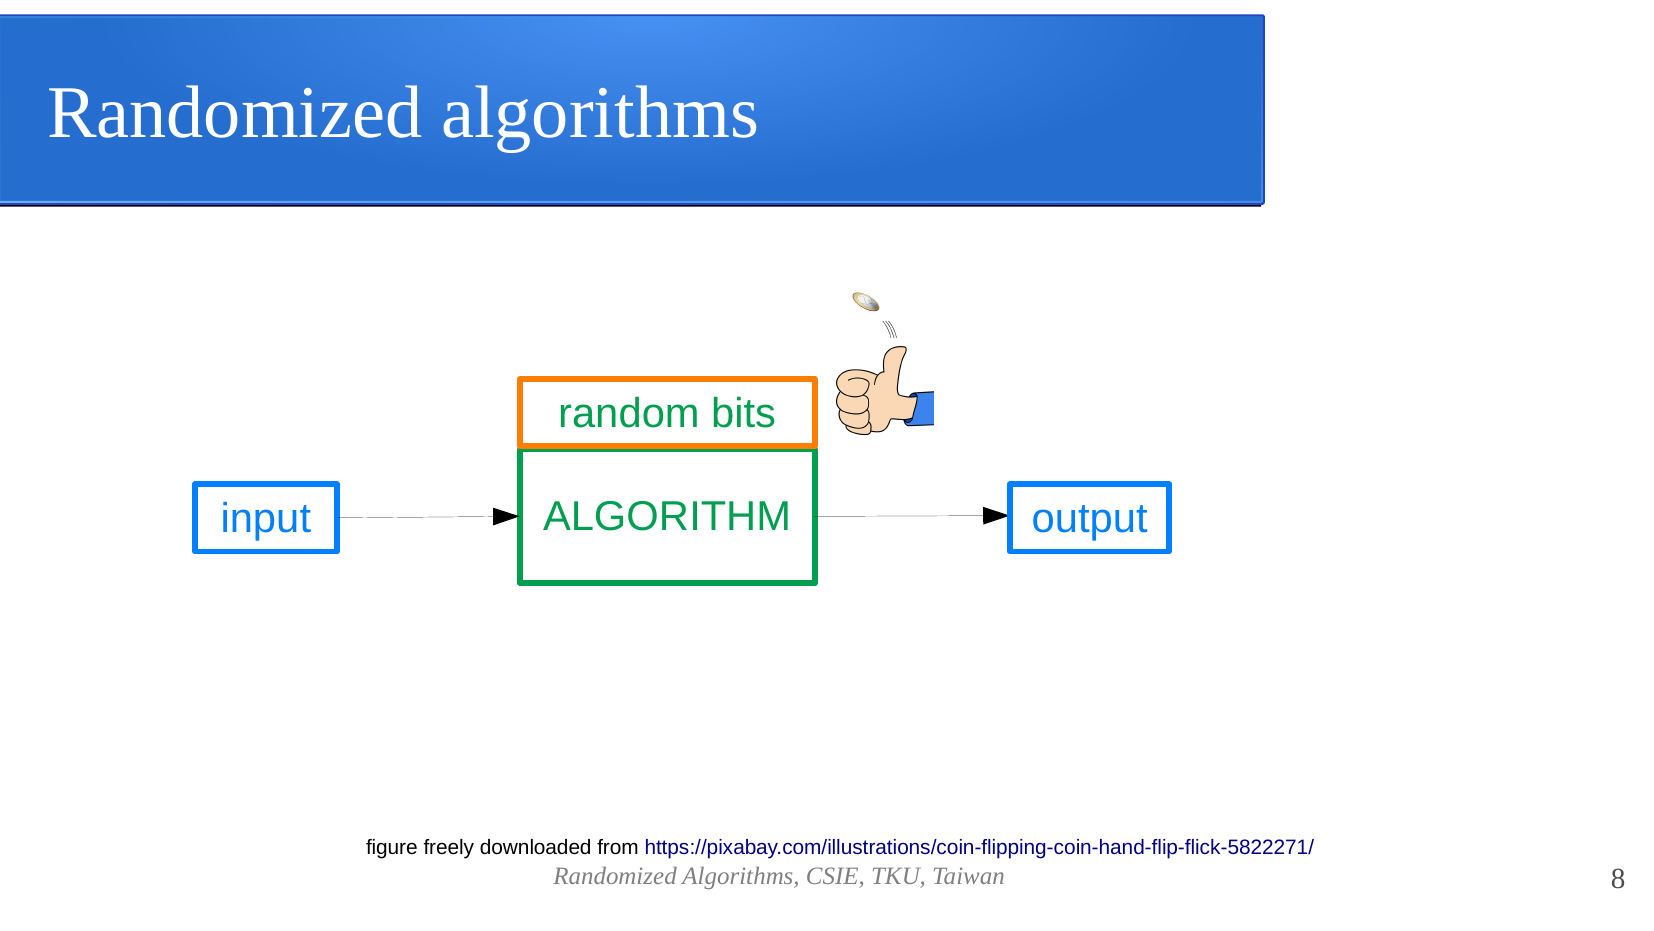

# Randomized algorithms
random bits
ALGORITHM
input
output
figure freely downloaded from https://pixabay.com/illustrations/coin-flipping-coin-hand-flip-flick-5822271/
Randomized Algorithms, CSIE, TKU, Taiwan
8